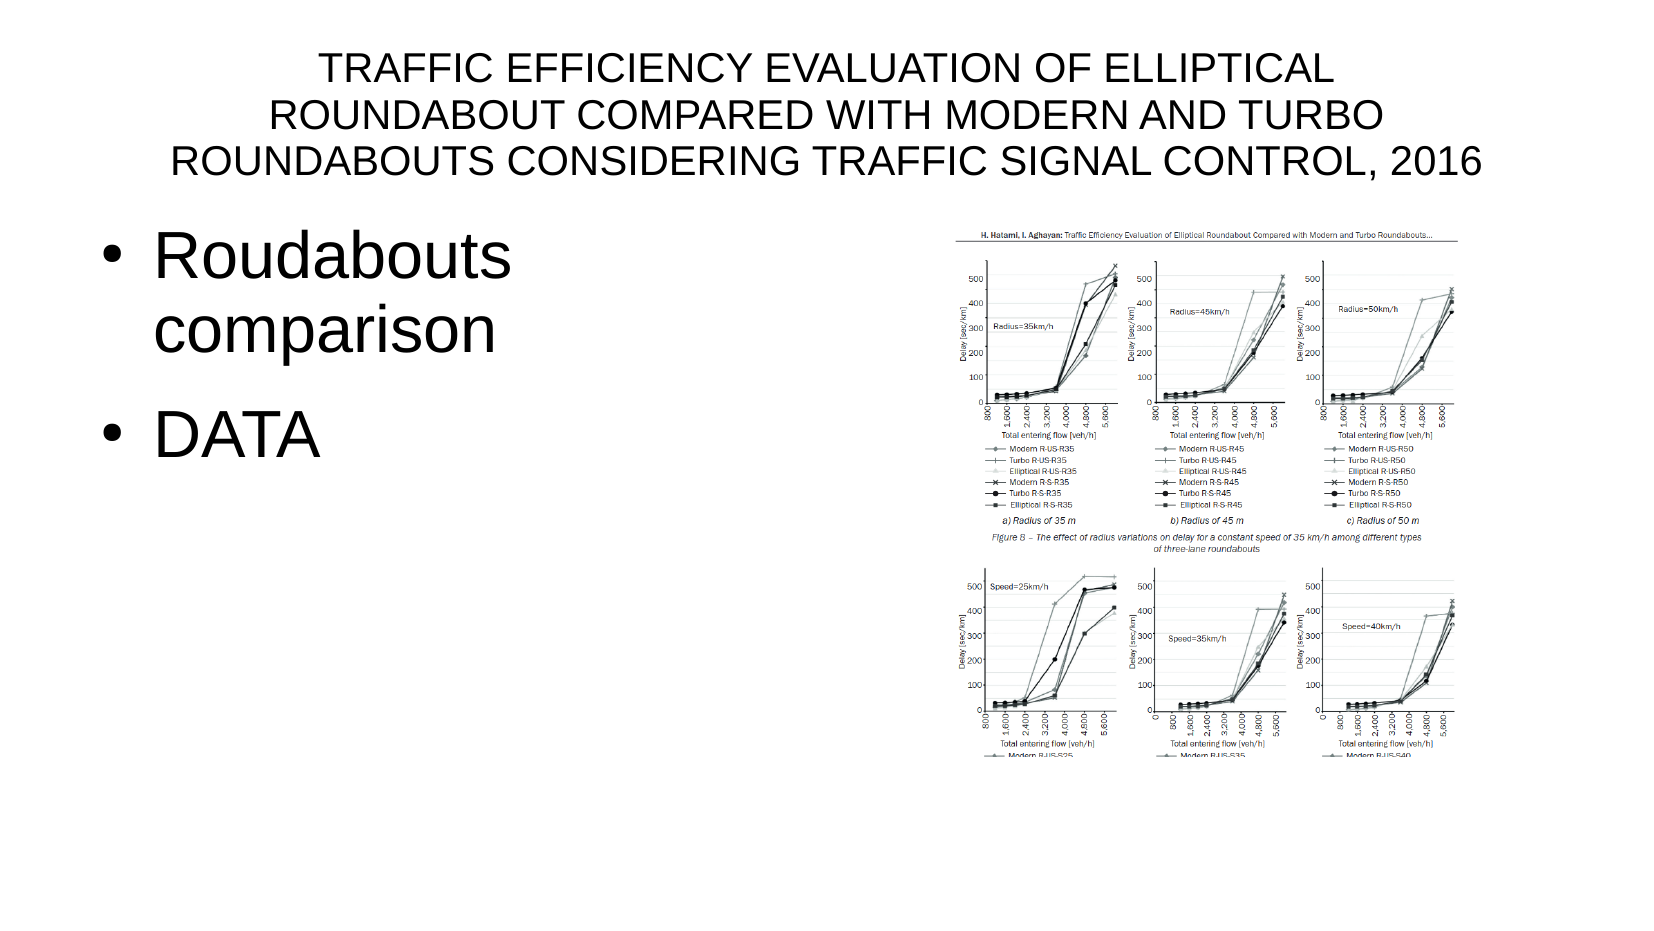

# TRAFFIC EFFICIENCY EVALUATION OF ELLIPTICAL ROUNDABOUT COMPARED WITH MODERN AND TURBO ROUNDABOUTS CONSIDERING TRAFFIC SIGNAL CONTROL, 2016
Roudabouts comparison
DATA